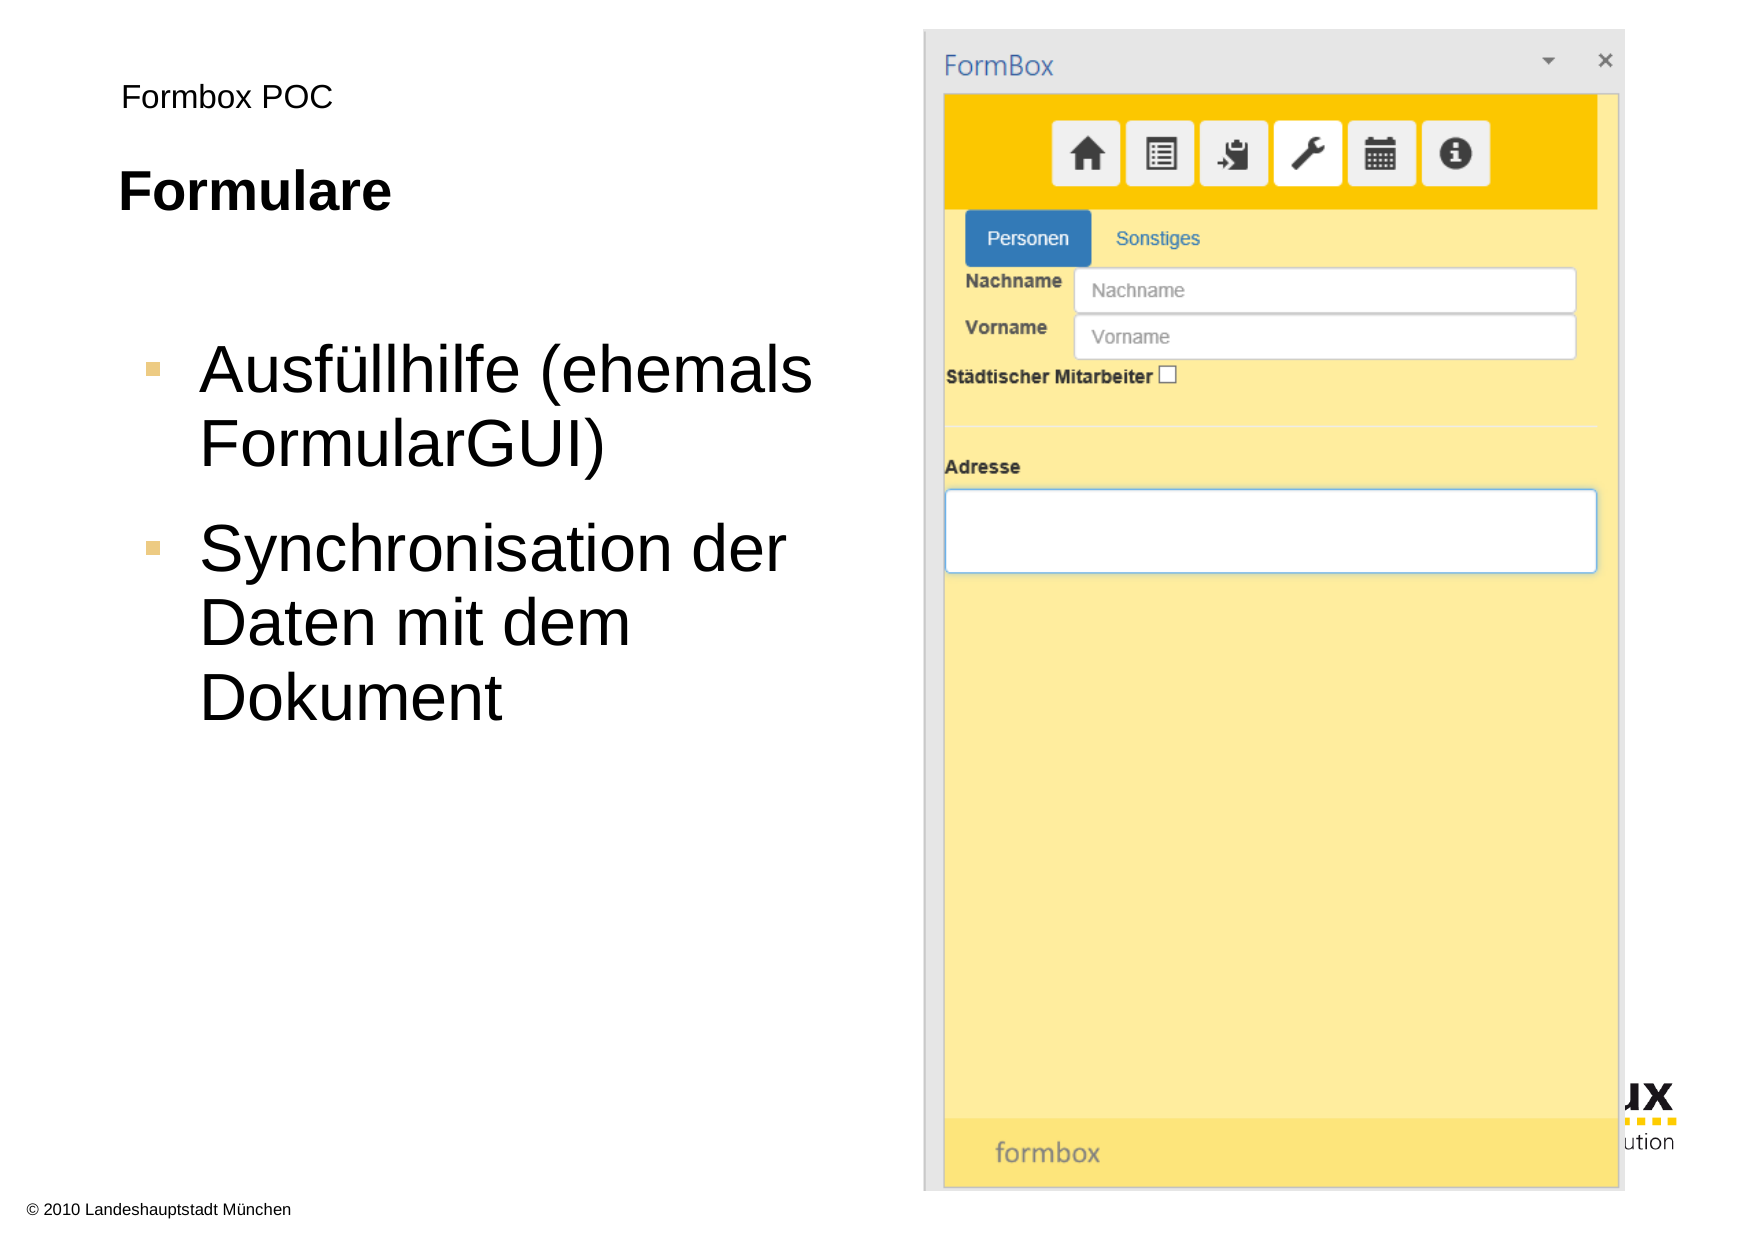

# Formulare
Ausfüllhilfe (ehemals FormularGUI)
Synchronisation der Daten mit dem Dokument